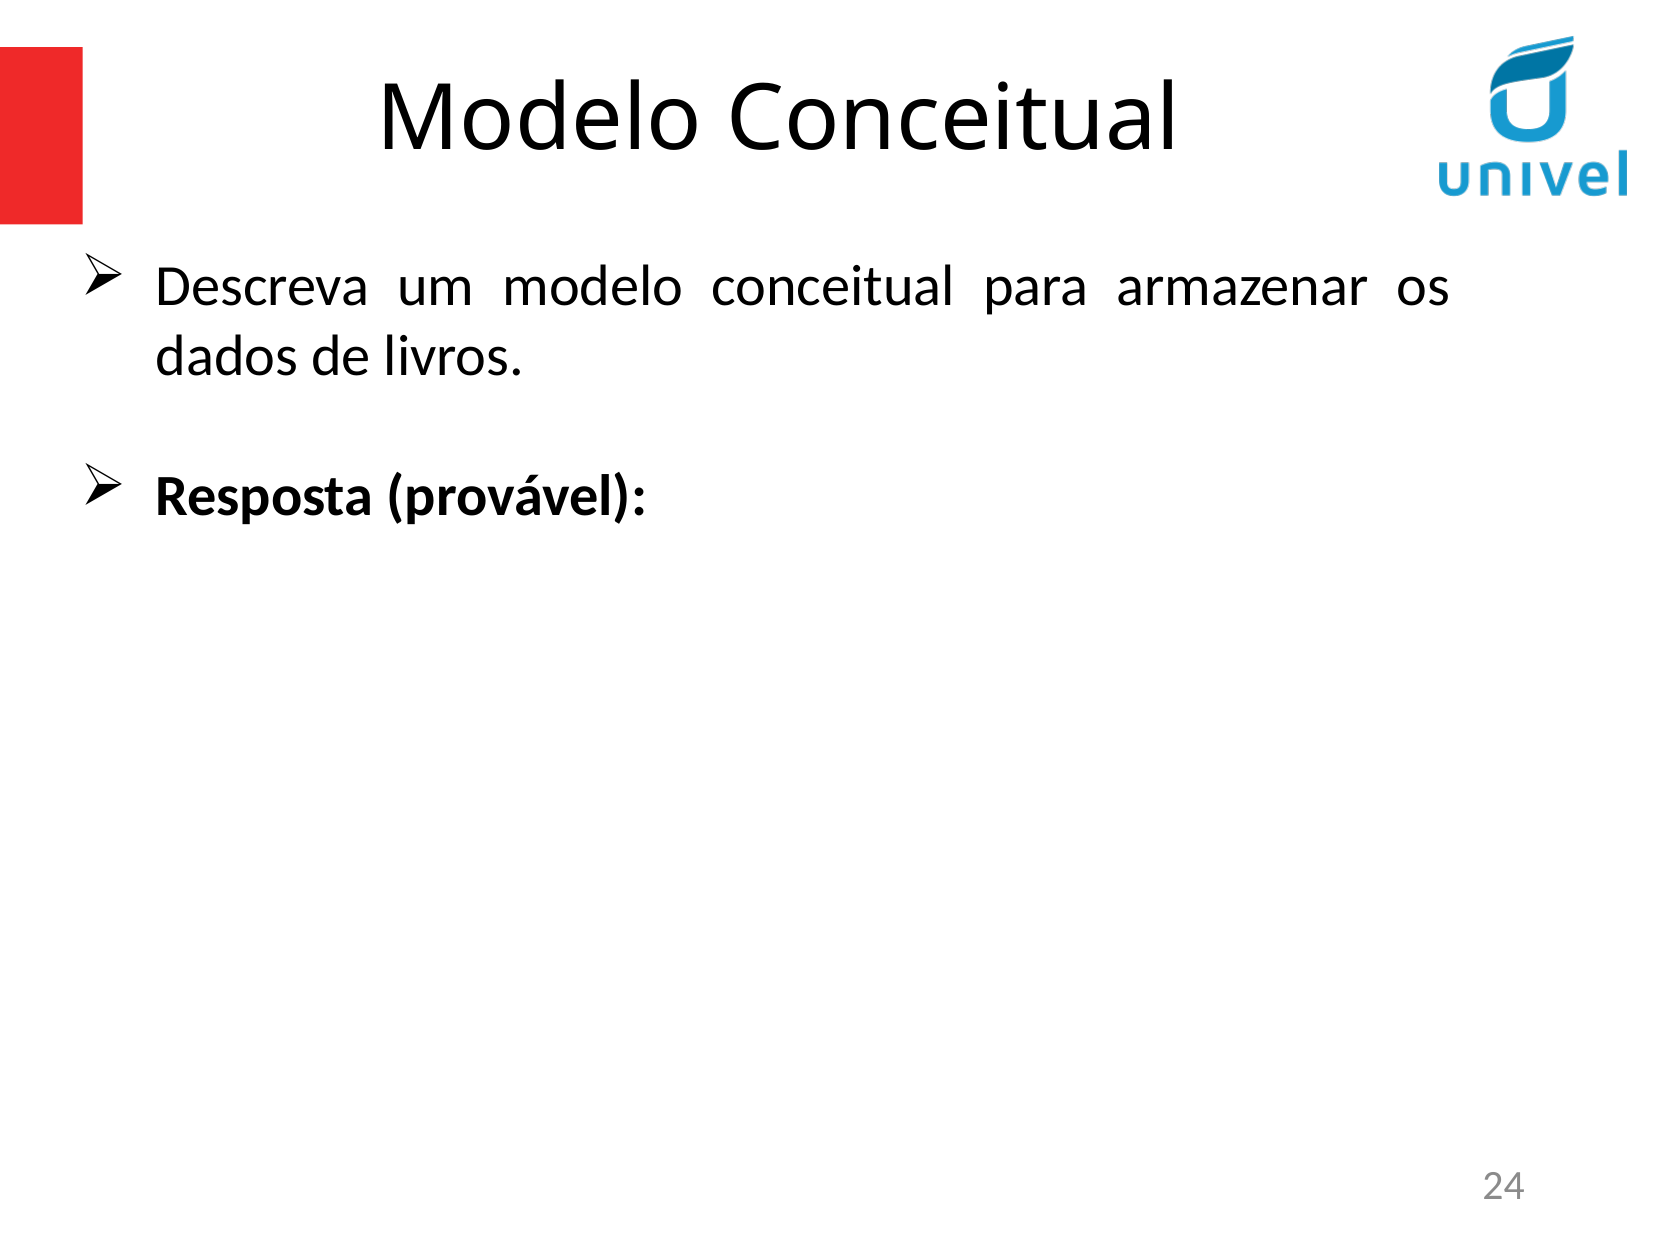

# Modelo Conceitual
Descreva um modelo conceitual para armazenar os dados de livros.
Resposta (provável):